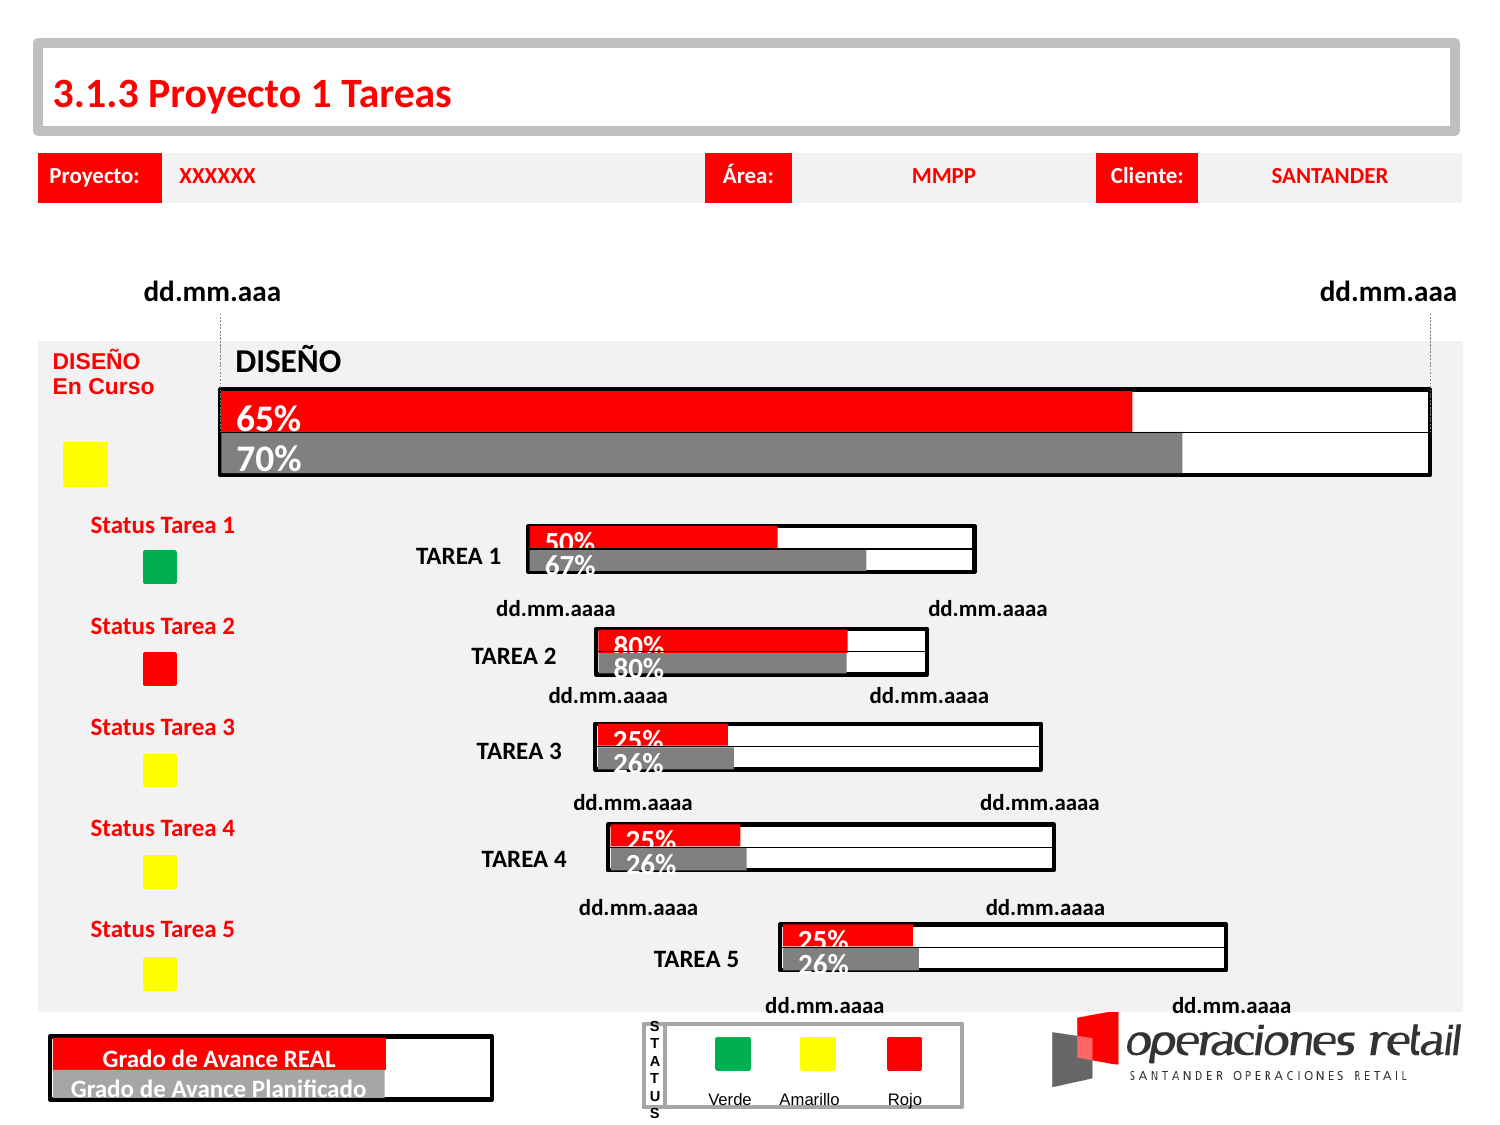

3.1.3 Proyecto 1 Tareas
| Proyecto: | XXXXXX | Área: | MMPP | Cliente: | SANTANDER |
| --- | --- | --- | --- | --- | --- |
dd.mm.aaa
dd.mm.aaa
DISEÑO
| DISEÑO En Curso | |
| --- | --- |
| Status Tarea 1 | |
| Status Tarea 2 | |
| Status Tarea 3 | |
| Status Tarea 4 | |
| Status Tarea 5 | |
65%
70%
TAREA 1
50%
67%
dd.mm.aaaa
dd.mm.aaaa
TAREA 2
80%
80%
dd.mm.aaaa
dd.mm.aaaa
TAREA 3
25%
26%
dd.mm.aaaa
dd.mm.aaaa
25%
26%
TAREA 4
dd.mm.aaaa
dd.mm.aaaa
25%
26%
TAREA 5
Fecha Última Revisión: dd.mm.aaaa
dd.mm.aaaa
dd.mm.aaaa
STATUS
Verde
Amarillo
Rojo
Grado de Avance REAL
Grado de Avance Planificado